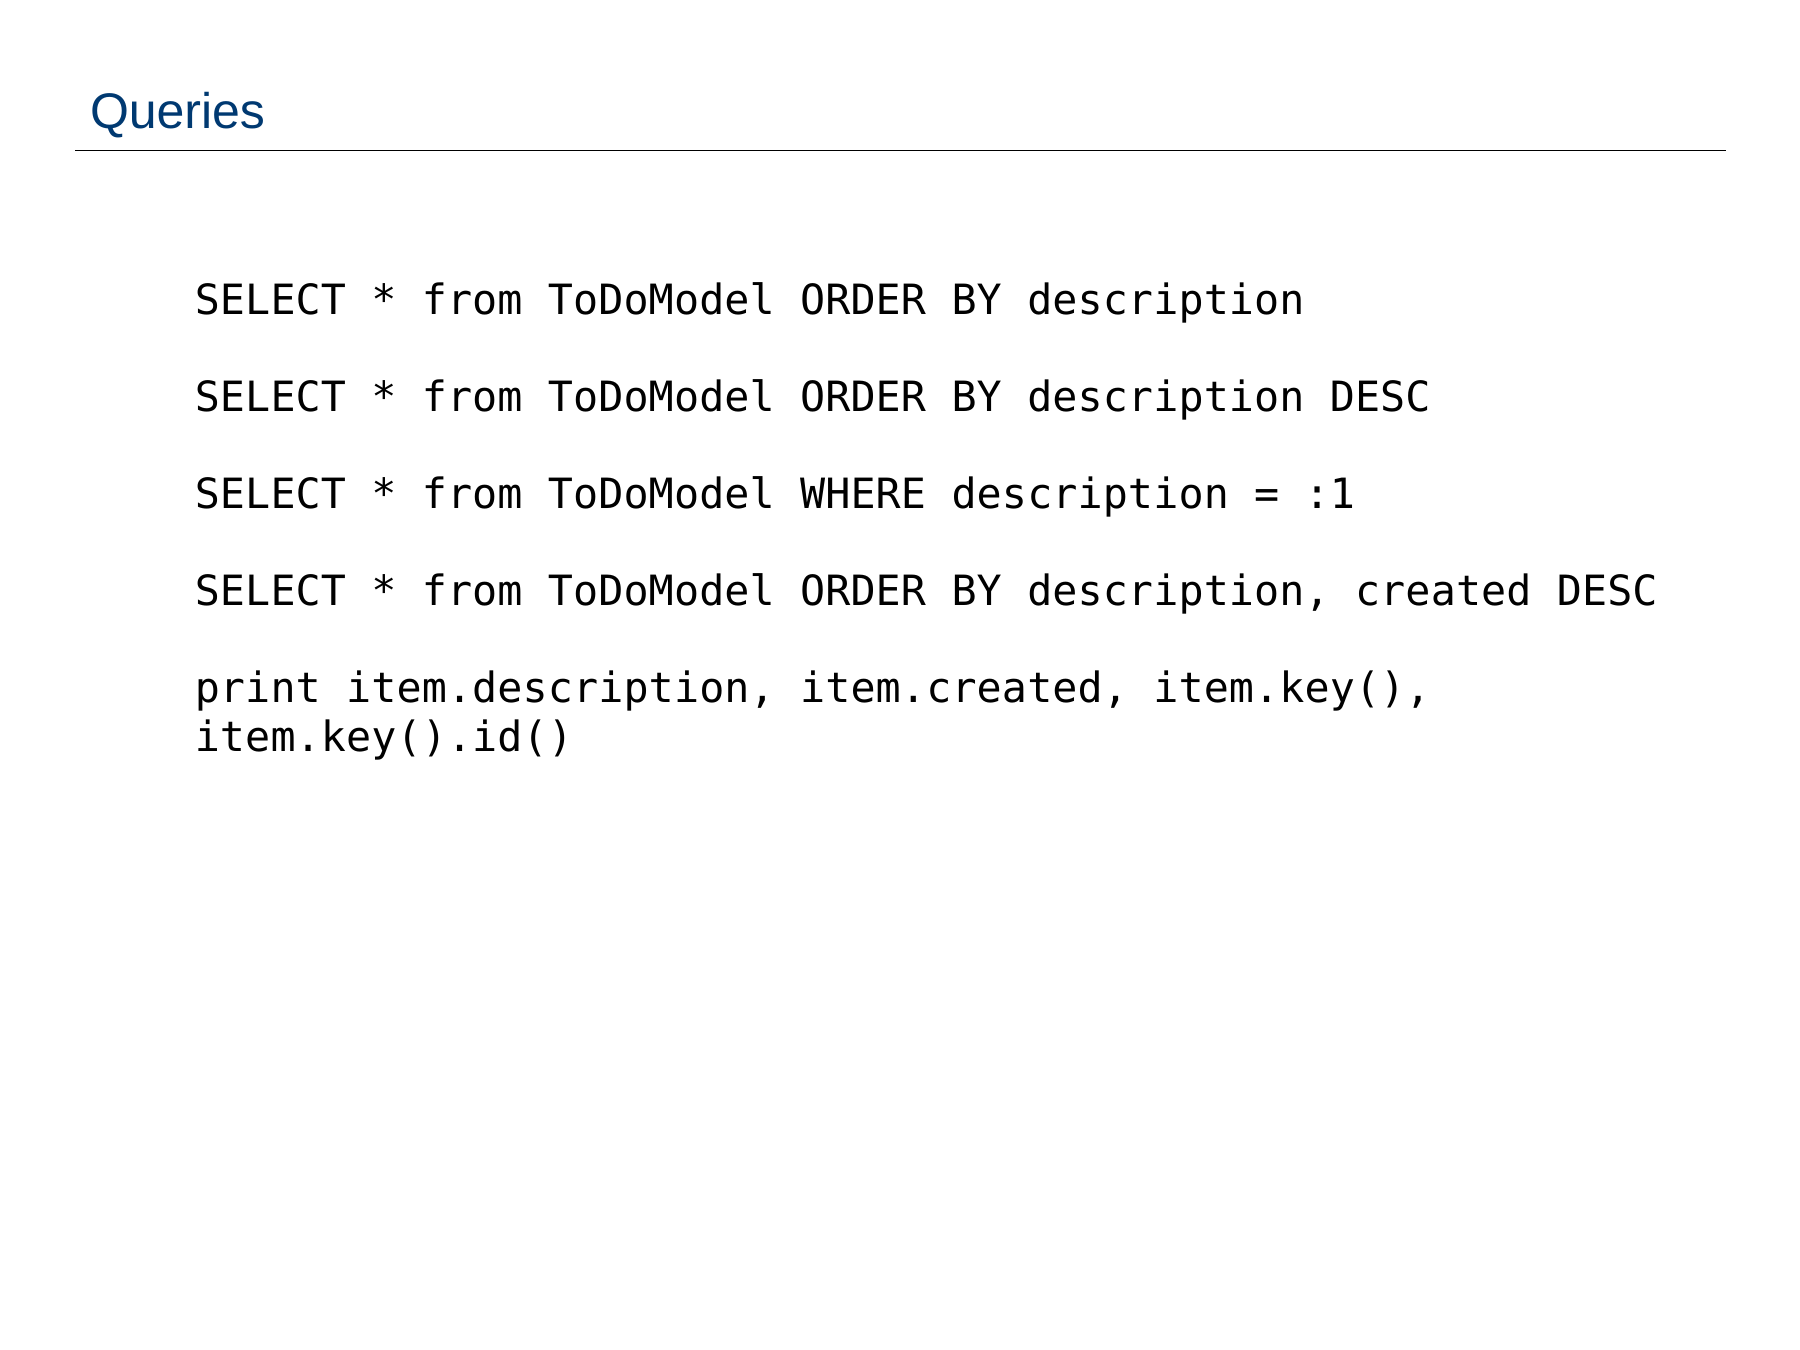

# Queries
SELECT * from ToDoModel ORDER BY description
SELECT * from ToDoModel ORDER BY description DESC
SELECT * from ToDoModel WHERE description = :1
SELECT * from ToDoModel ORDER BY description, created DESC
print item.description, item.created, item.key(), item.key().id()